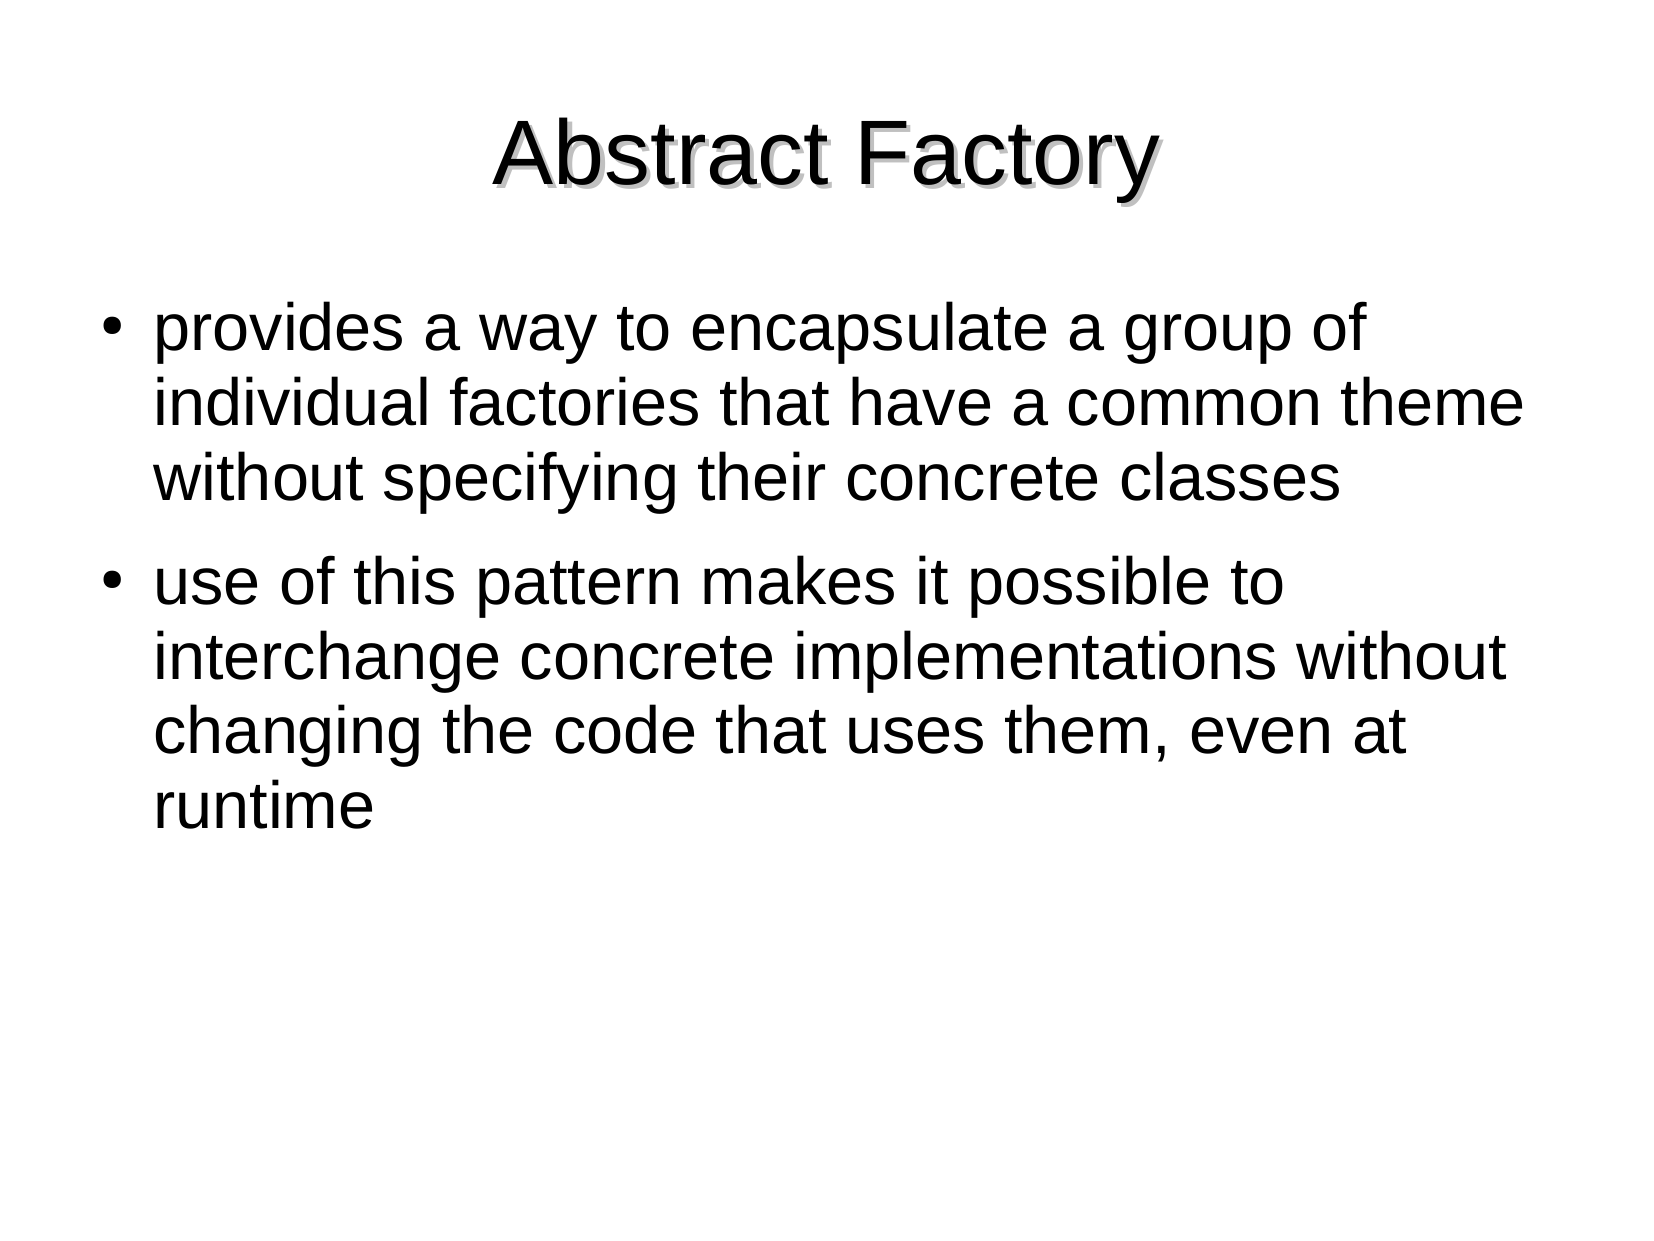

# Abstract Factory
provides a way to encapsulate a group of individual factories that have a common theme without specifying their concrete classes
use of this pattern makes it possible to interchange concrete implementations without changing the code that uses them, even at runtime